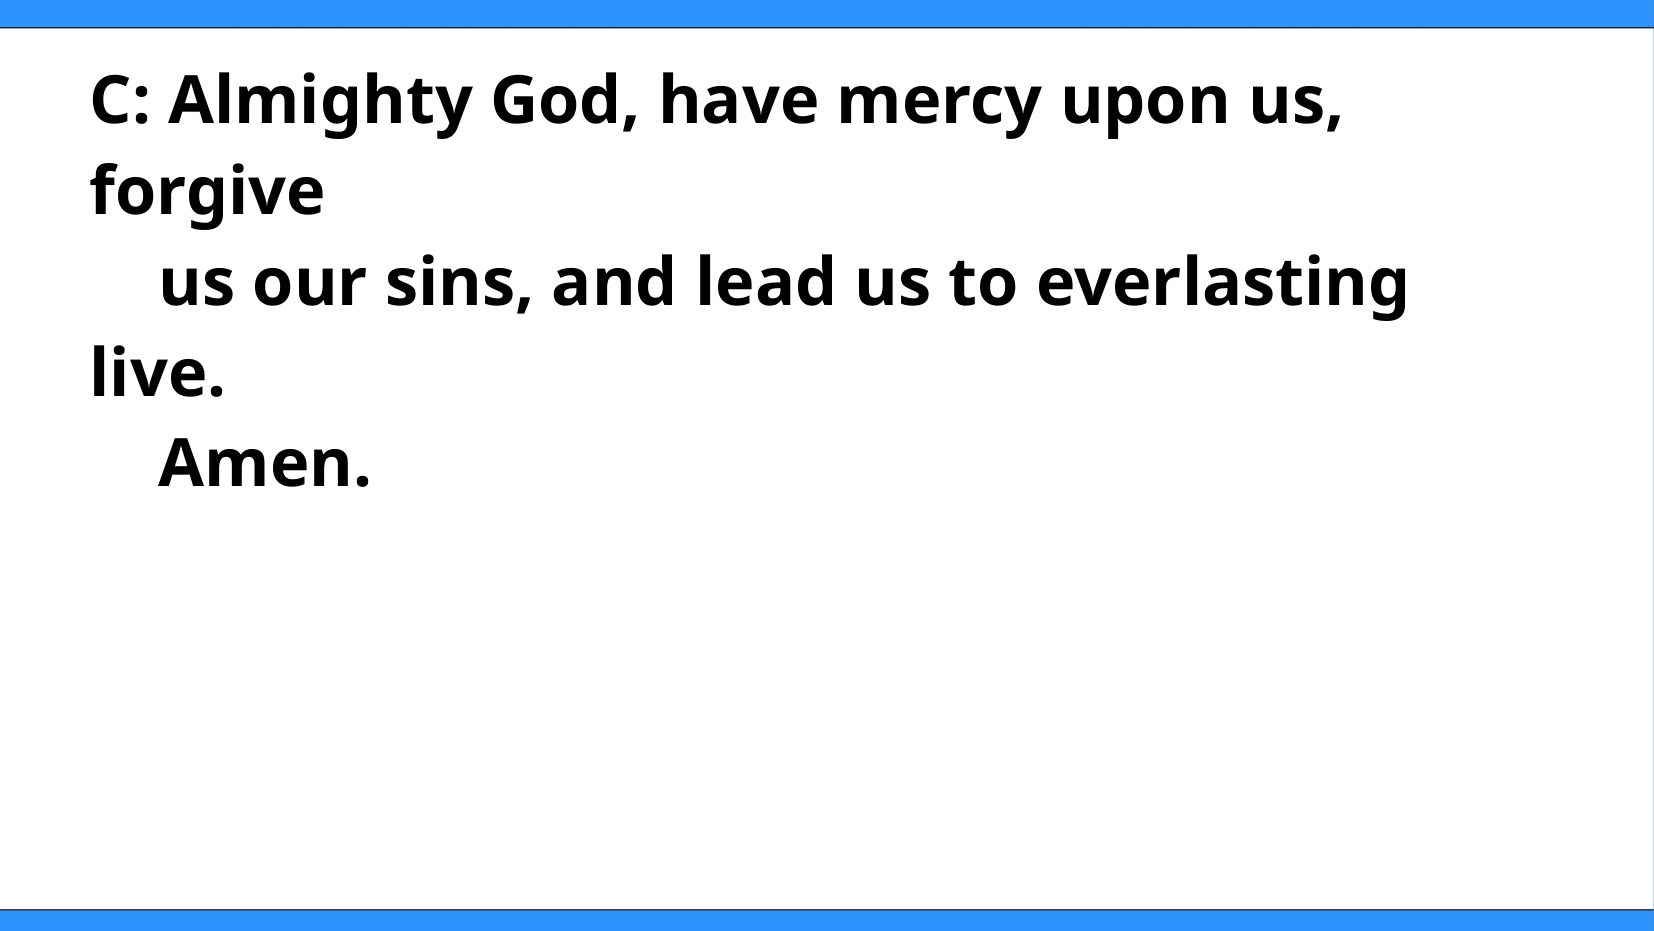

C: Almighty God, have mercy upon us, forgive
 us our sins, and lead us to everlasting live.
 Amen.